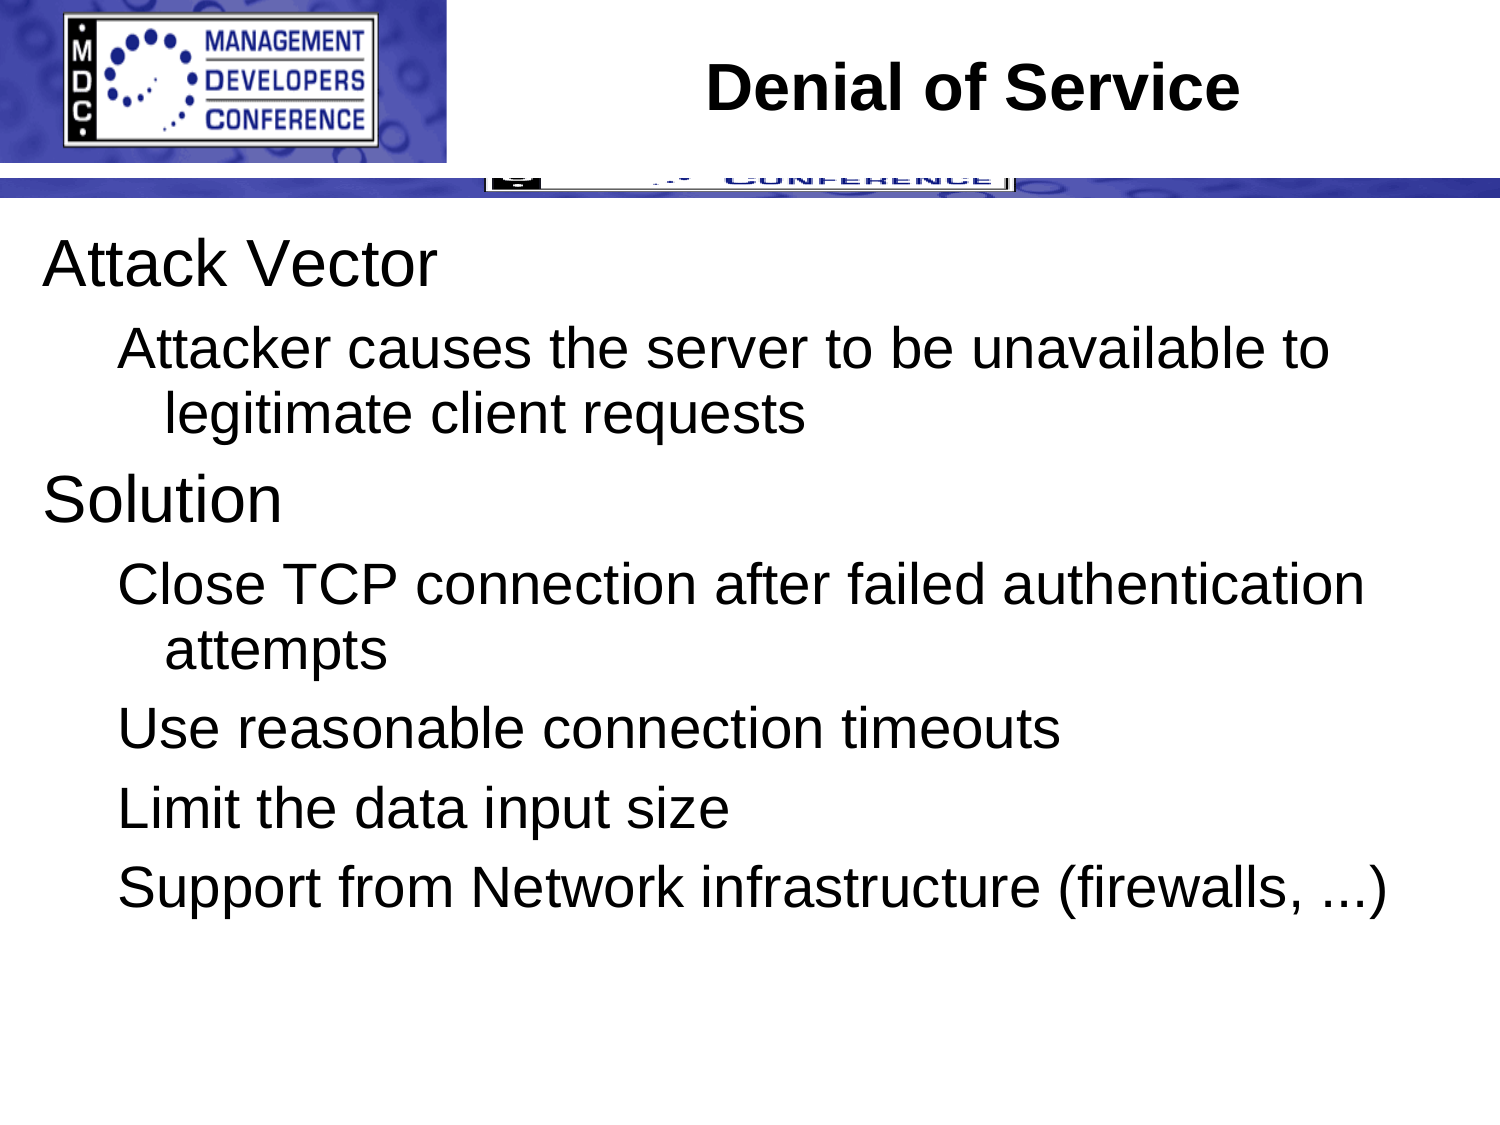

# Denial of Service
Attack Vector
Attacker causes the server to be unavailable to legitimate client requests
Solution
Close TCP connection after failed authentication attempts
Use reasonable connection timeouts
Limit the data input size
Support from Network infrastructure (firewalls, ...)